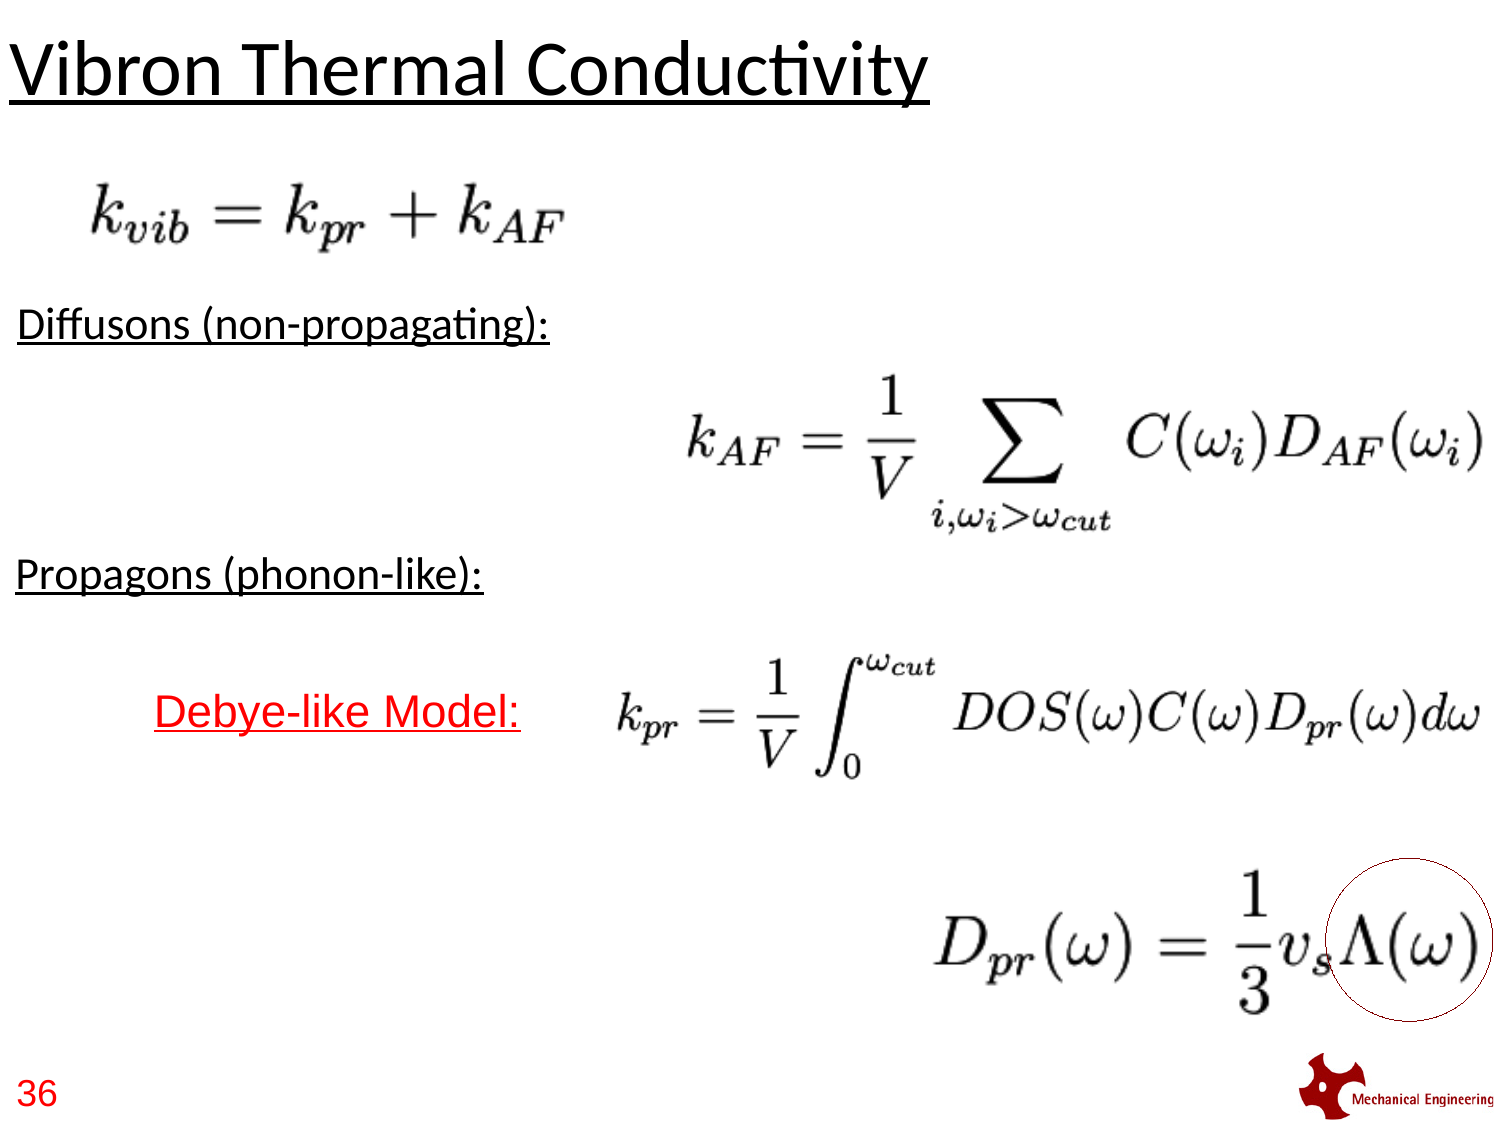

# Vibron Thermal Conductivity
Diffusons (non-propagating):
Propagons (phonon-like):
Debye-like Model: